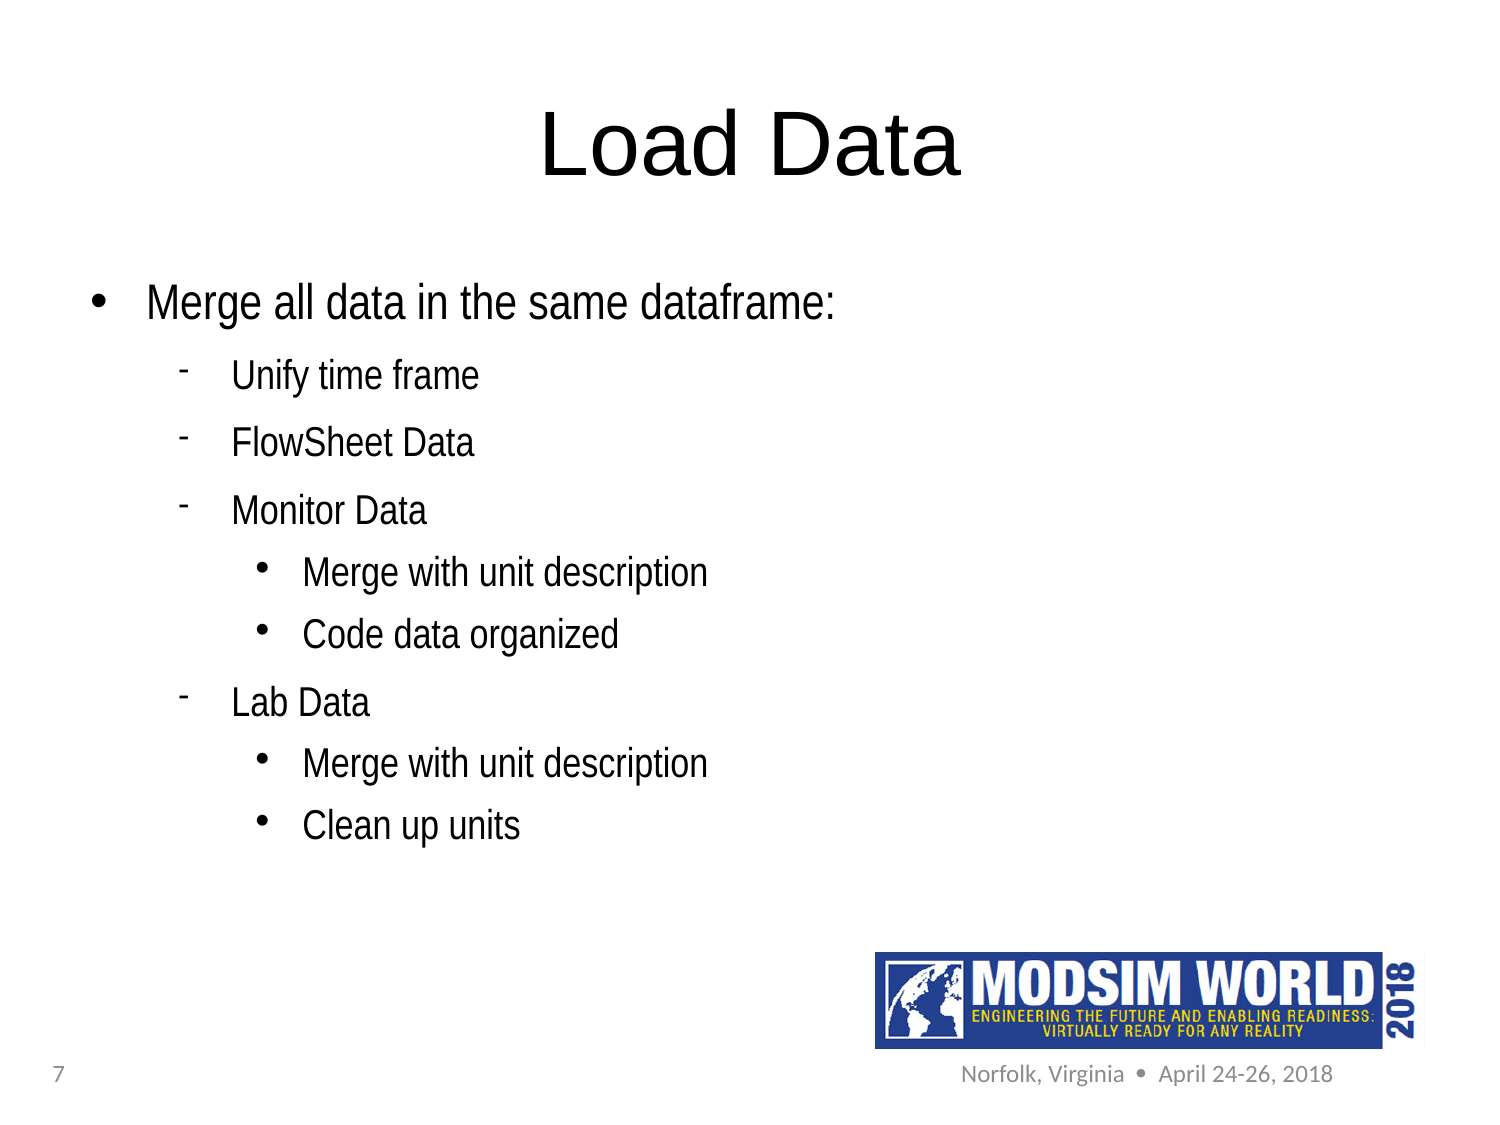

Load Data
Merge all data in the same dataframe:
Unify time frame
FlowSheet Data
Monitor Data
Merge with unit description
Code data organized
Lab Data
Merge with unit description
Clean up units
Norfolk, Virginia  April 24-26, 2018